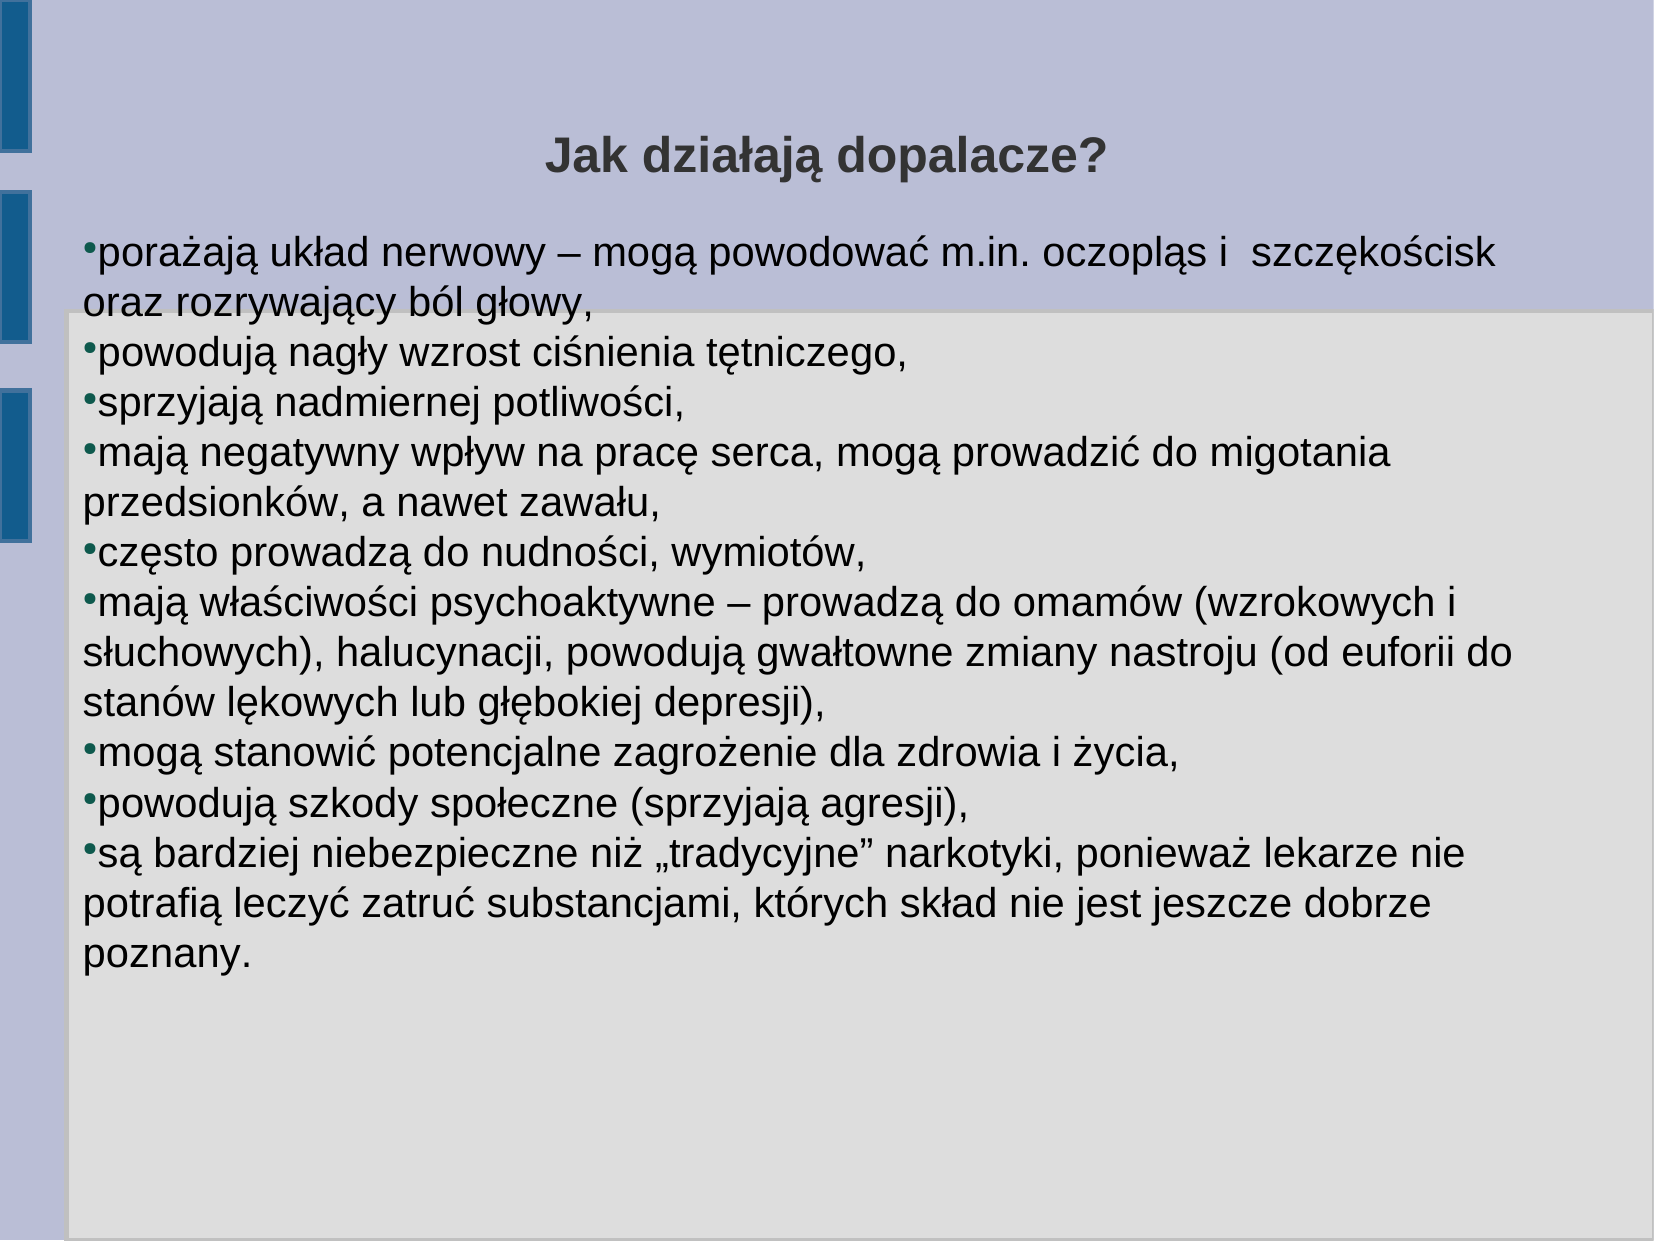

# Jak działają dopalacze?
porażają układ nerwowy – mogą powodować m.in. oczopląs i szczękościsk oraz rozrywający ból głowy,
powodują nagły wzrost ciśnienia tętniczego,
sprzyjają nadmiernej potliwości,
mają negatywny wpływ na pracę serca, mogą prowadzić do migotania przedsionków, a nawet zawału,
często prowadzą do nudności, wymiotów,
mają właściwości psychoaktywne – prowadzą do omamów (wzrokowych i słuchowych), halucynacji, powodują gwałtowne zmiany nastroju (od euforii do stanów lękowych lub głębokiej depresji),
mogą stanowić potencjalne zagrożenie dla zdrowia i życia,
powodują szkody społeczne (sprzyjają agresji),
są bardziej niebezpieczne niż „tradycyjne” narkotyki, ponieważ lekarze nie potrafią leczyć zatruć substancjami, których skład nie jest jeszcze dobrze poznany.